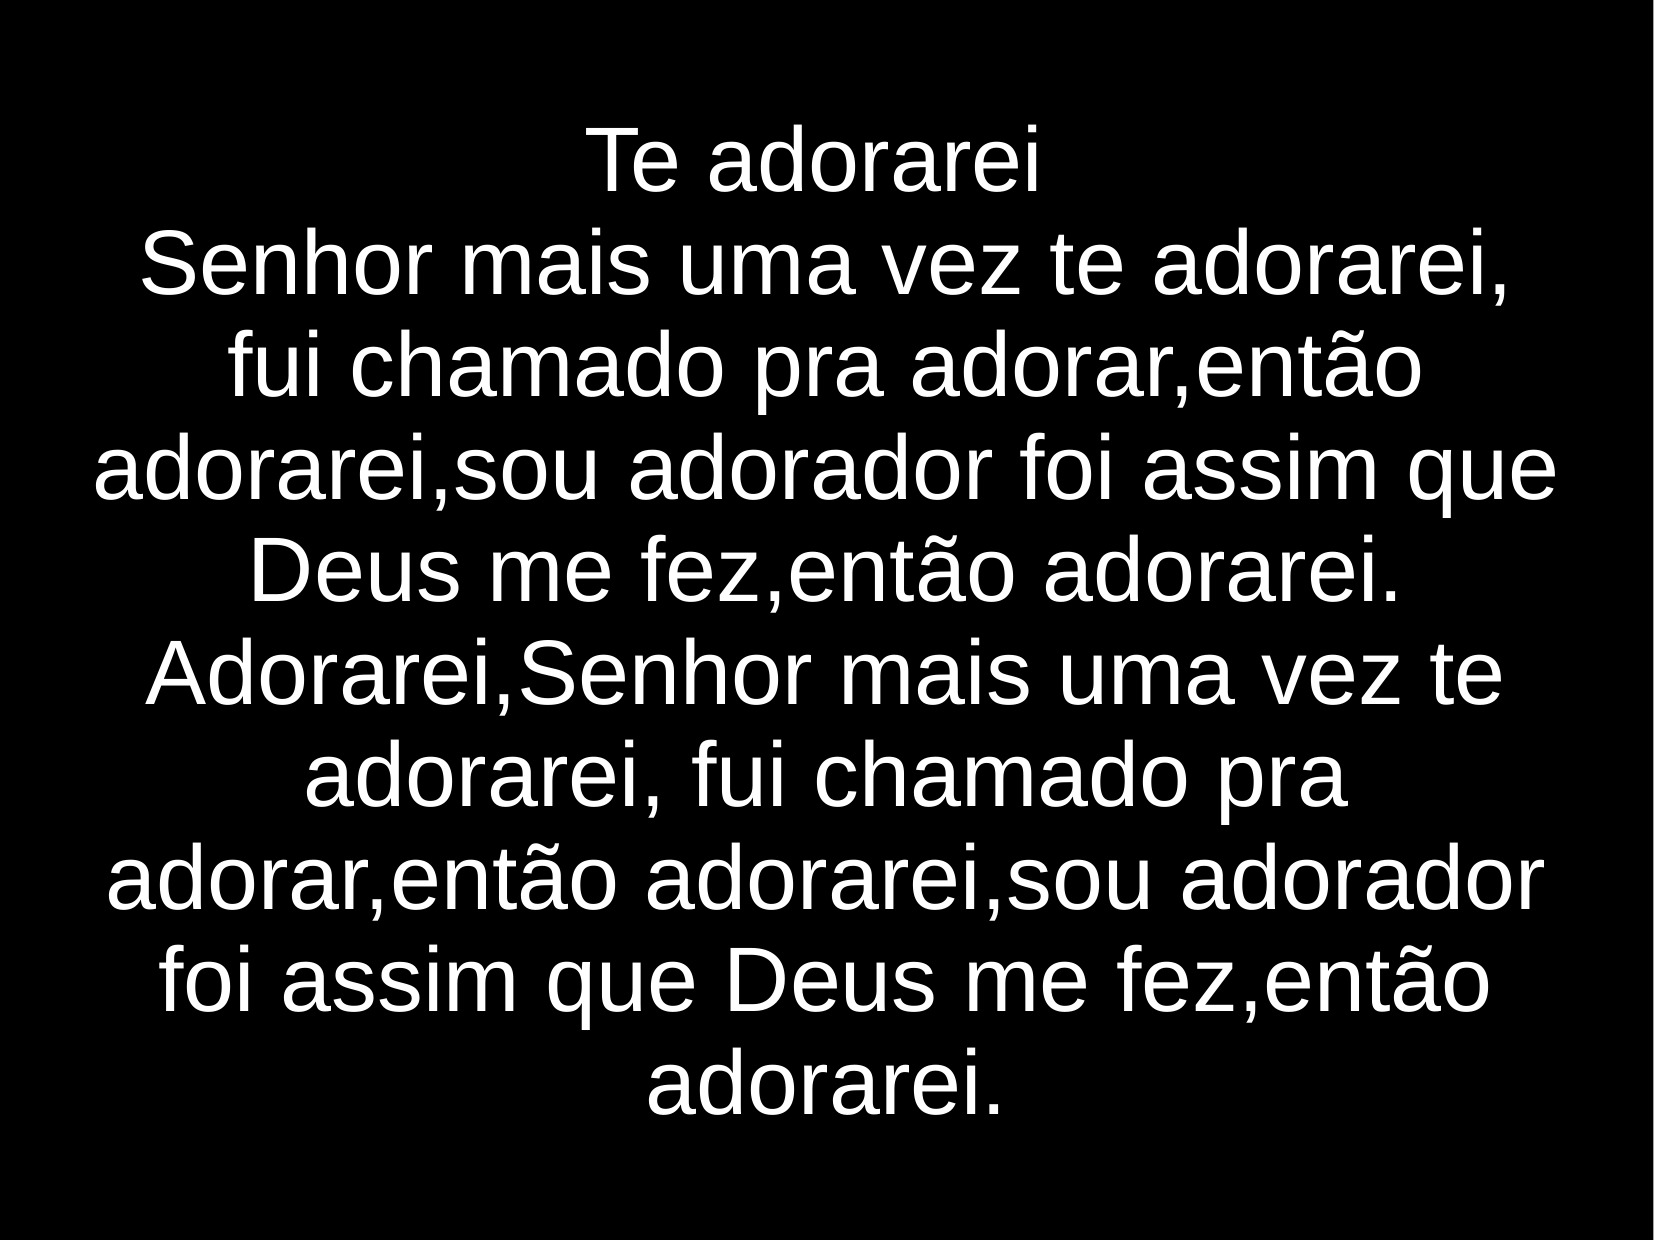

# Te adorarei
Senhor mais uma vez te adorarei, fui chamado pra adorar,então adorarei,sou adorador foi assim que Deus me fez,então adorarei. Adorarei,Senhor mais uma vez te adorarei, fui chamado pra adorar,então adorarei,sou adorador foi assim que Deus me fez,então adorarei.